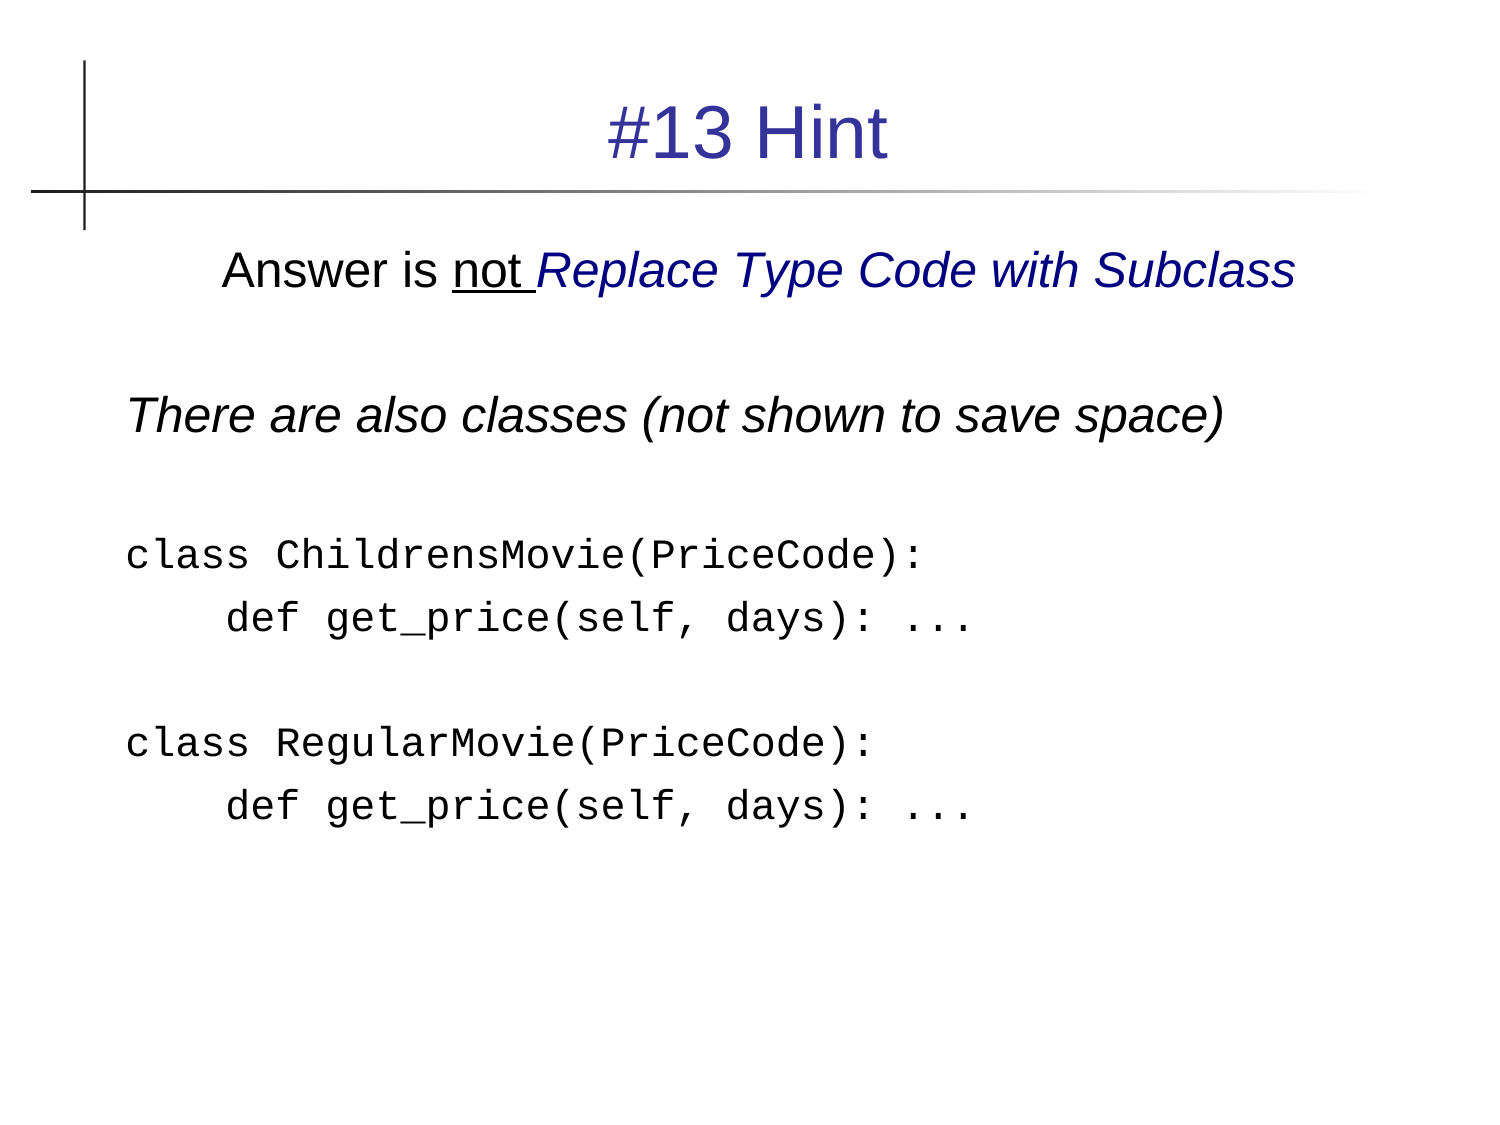

# #13 Hint
Answer is not Replace Type Code with Subclass
There are also classes (not shown to save space)
class ChildrensMovie(PriceCode):
 def get_price(self, days): ...
class RegularMovie(PriceCode):
 def get_price(self, days): ...